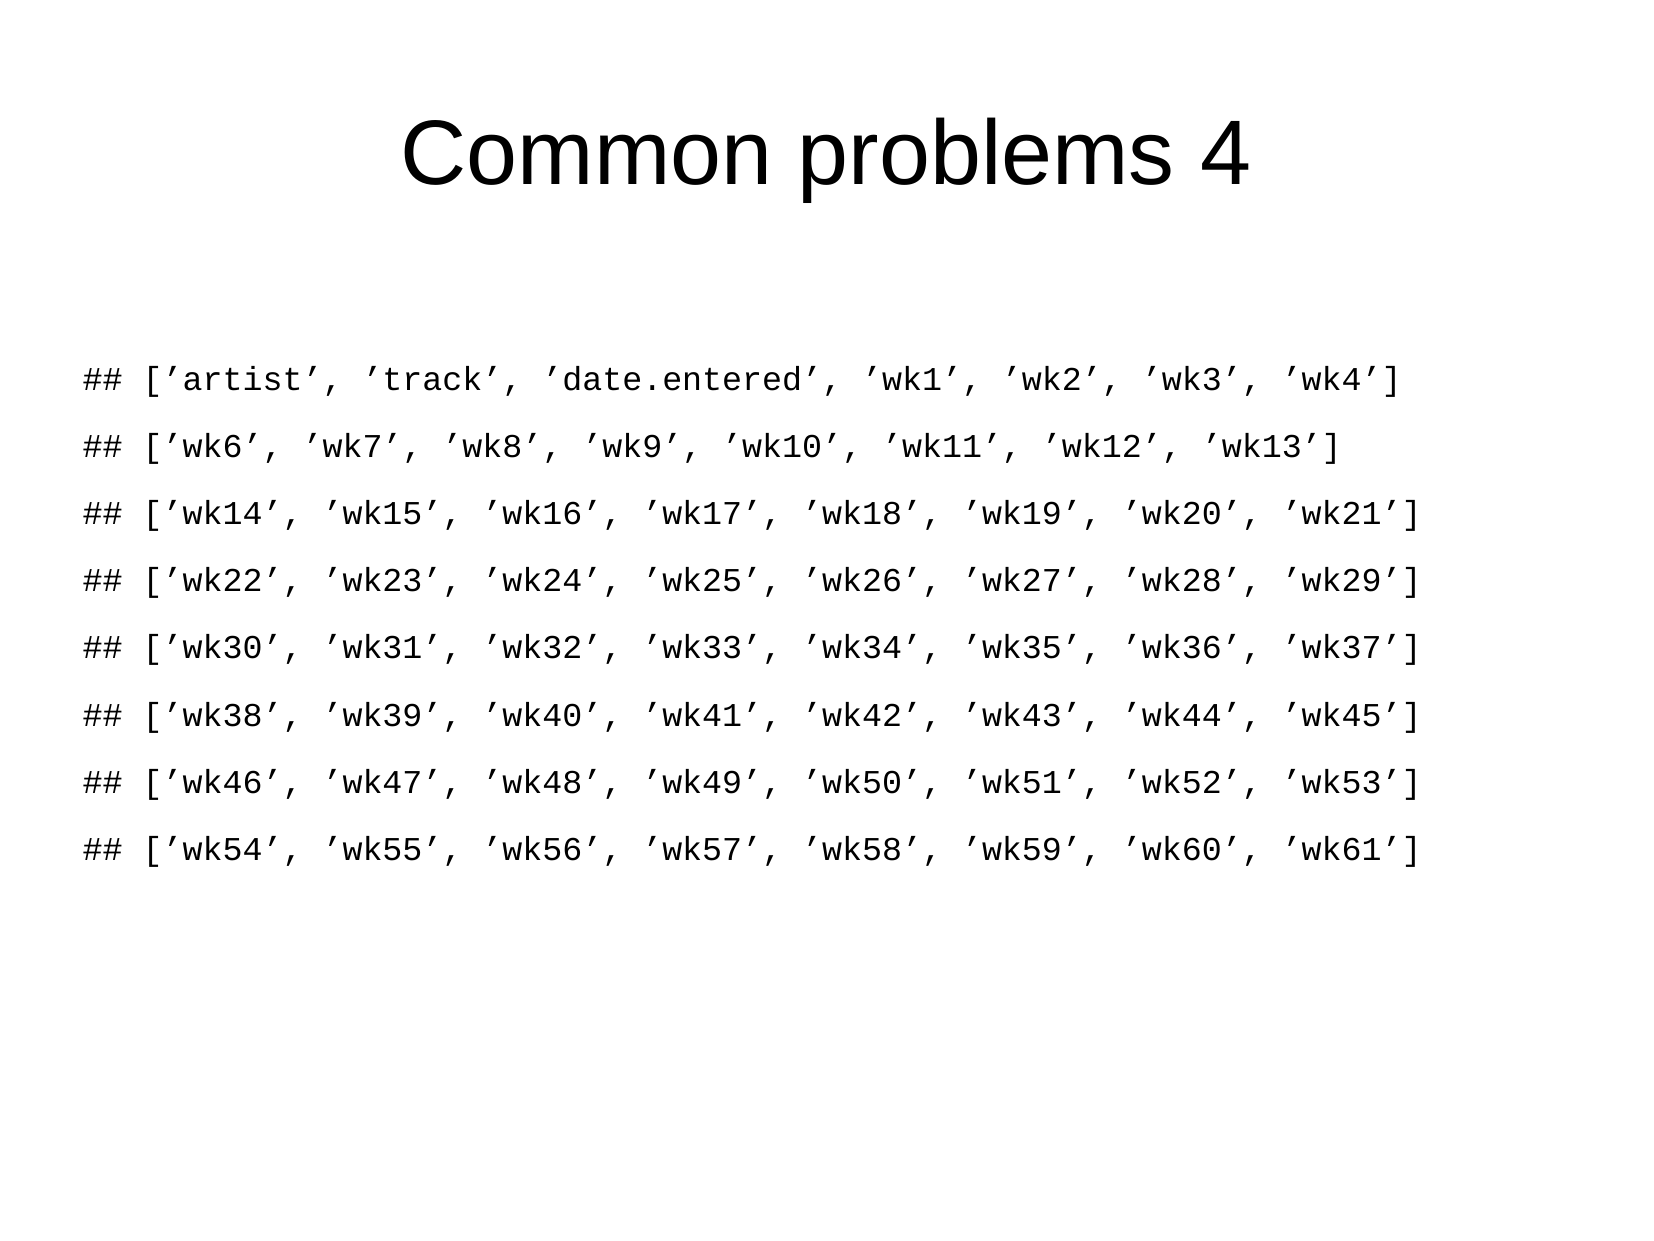

# Common problems 4
## [’artist’, ’track’, ’date.entered’, ’wk1’, ’wk2’, ’wk3’, ’wk4’]
## [’wk6’, ’wk7’, ’wk8’, ’wk9’, ’wk10’, ’wk11’, ’wk12’, ’wk13’]
## [’wk14’, ’wk15’, ’wk16’, ’wk17’, ’wk18’, ’wk19’, ’wk20’, ’wk21’]
## [’wk22’, ’wk23’, ’wk24’, ’wk25’, ’wk26’, ’wk27’, ’wk28’, ’wk29’]
## [’wk30’, ’wk31’, ’wk32’, ’wk33’, ’wk34’, ’wk35’, ’wk36’, ’wk37’]
## [’wk38’, ’wk39’, ’wk40’, ’wk41’, ’wk42’, ’wk43’, ’wk44’, ’wk45’]
## [’wk46’, ’wk47’, ’wk48’, ’wk49’, ’wk50’, ’wk51’, ’wk52’, ’wk53’]
## [’wk54’, ’wk55’, ’wk56’, ’wk57’, ’wk58’, ’wk59’, ’wk60’, ’wk61’]